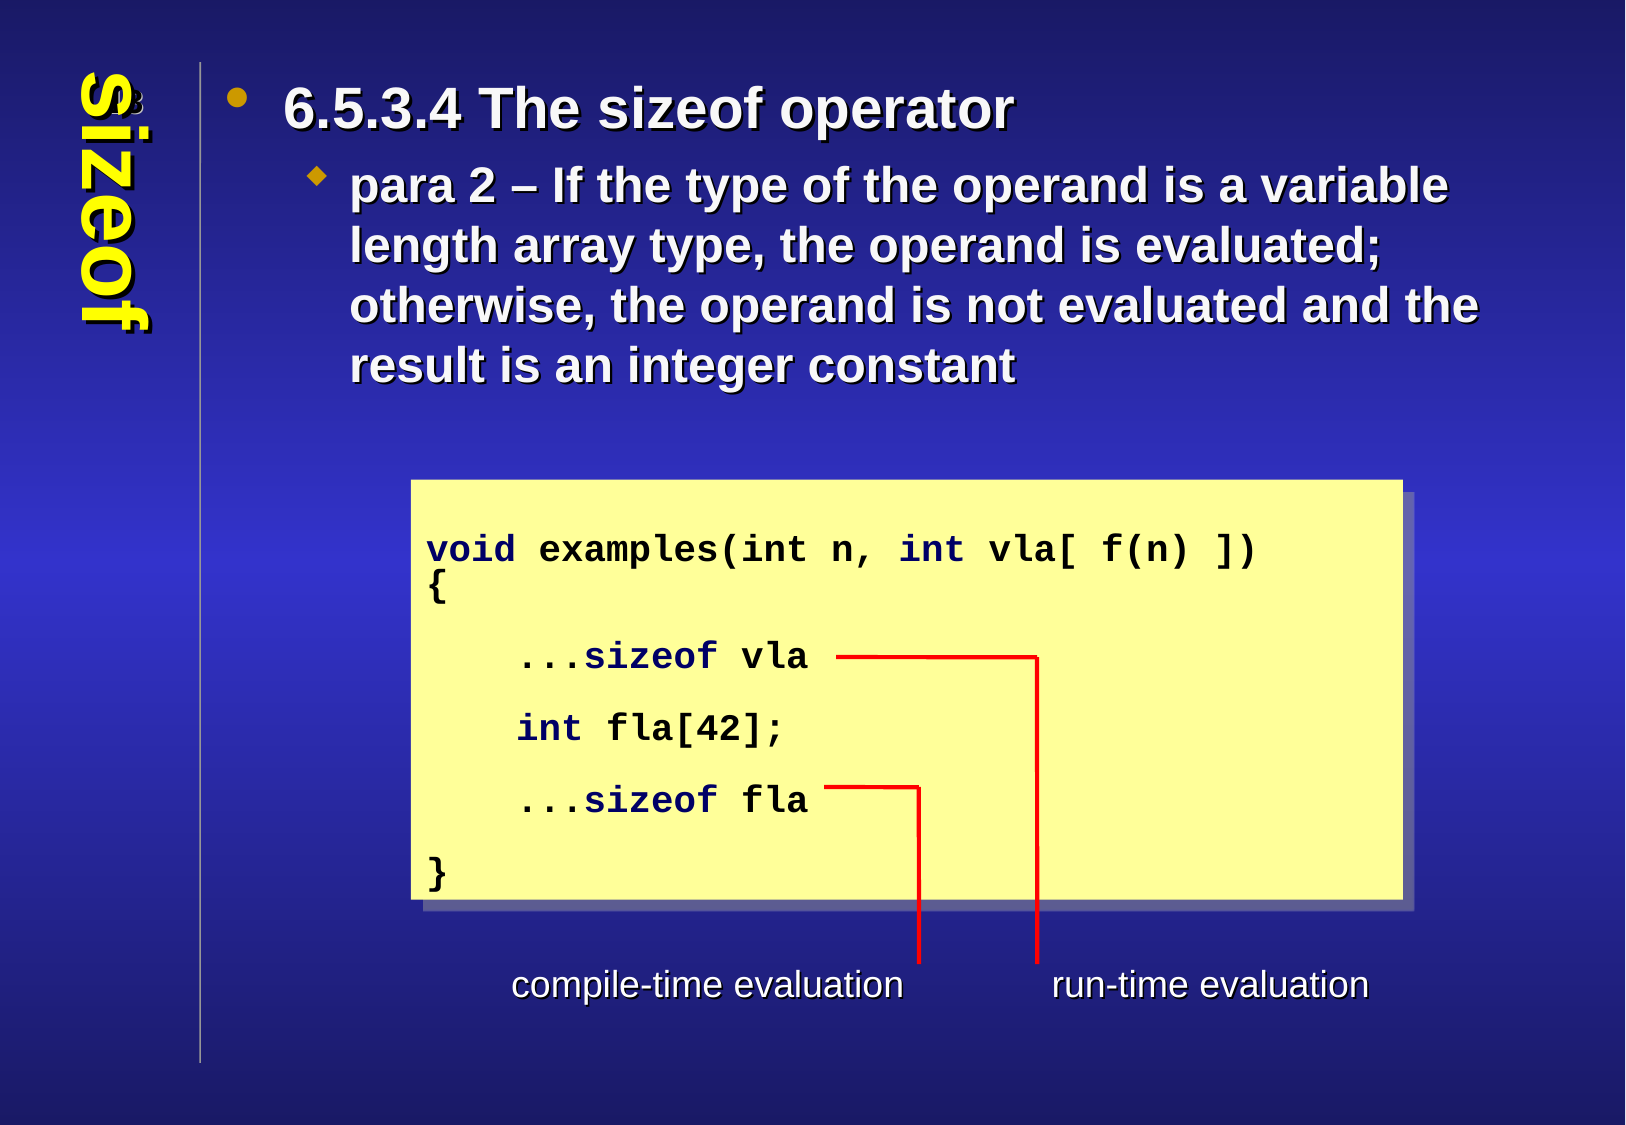

# sizeof
13
6.5.3.4 The sizeof operator
para 2 – If the type of the operand is a variable length array type, the operand is evaluated; otherwise, the operand is not evaluated and the result is an integer constant
void examples(int n, int vla[ f(n) ])
{
 ...sizeof vla
 int fla[42];
 ...sizeof fla
}
compile-time evaluation
run-time evaluation